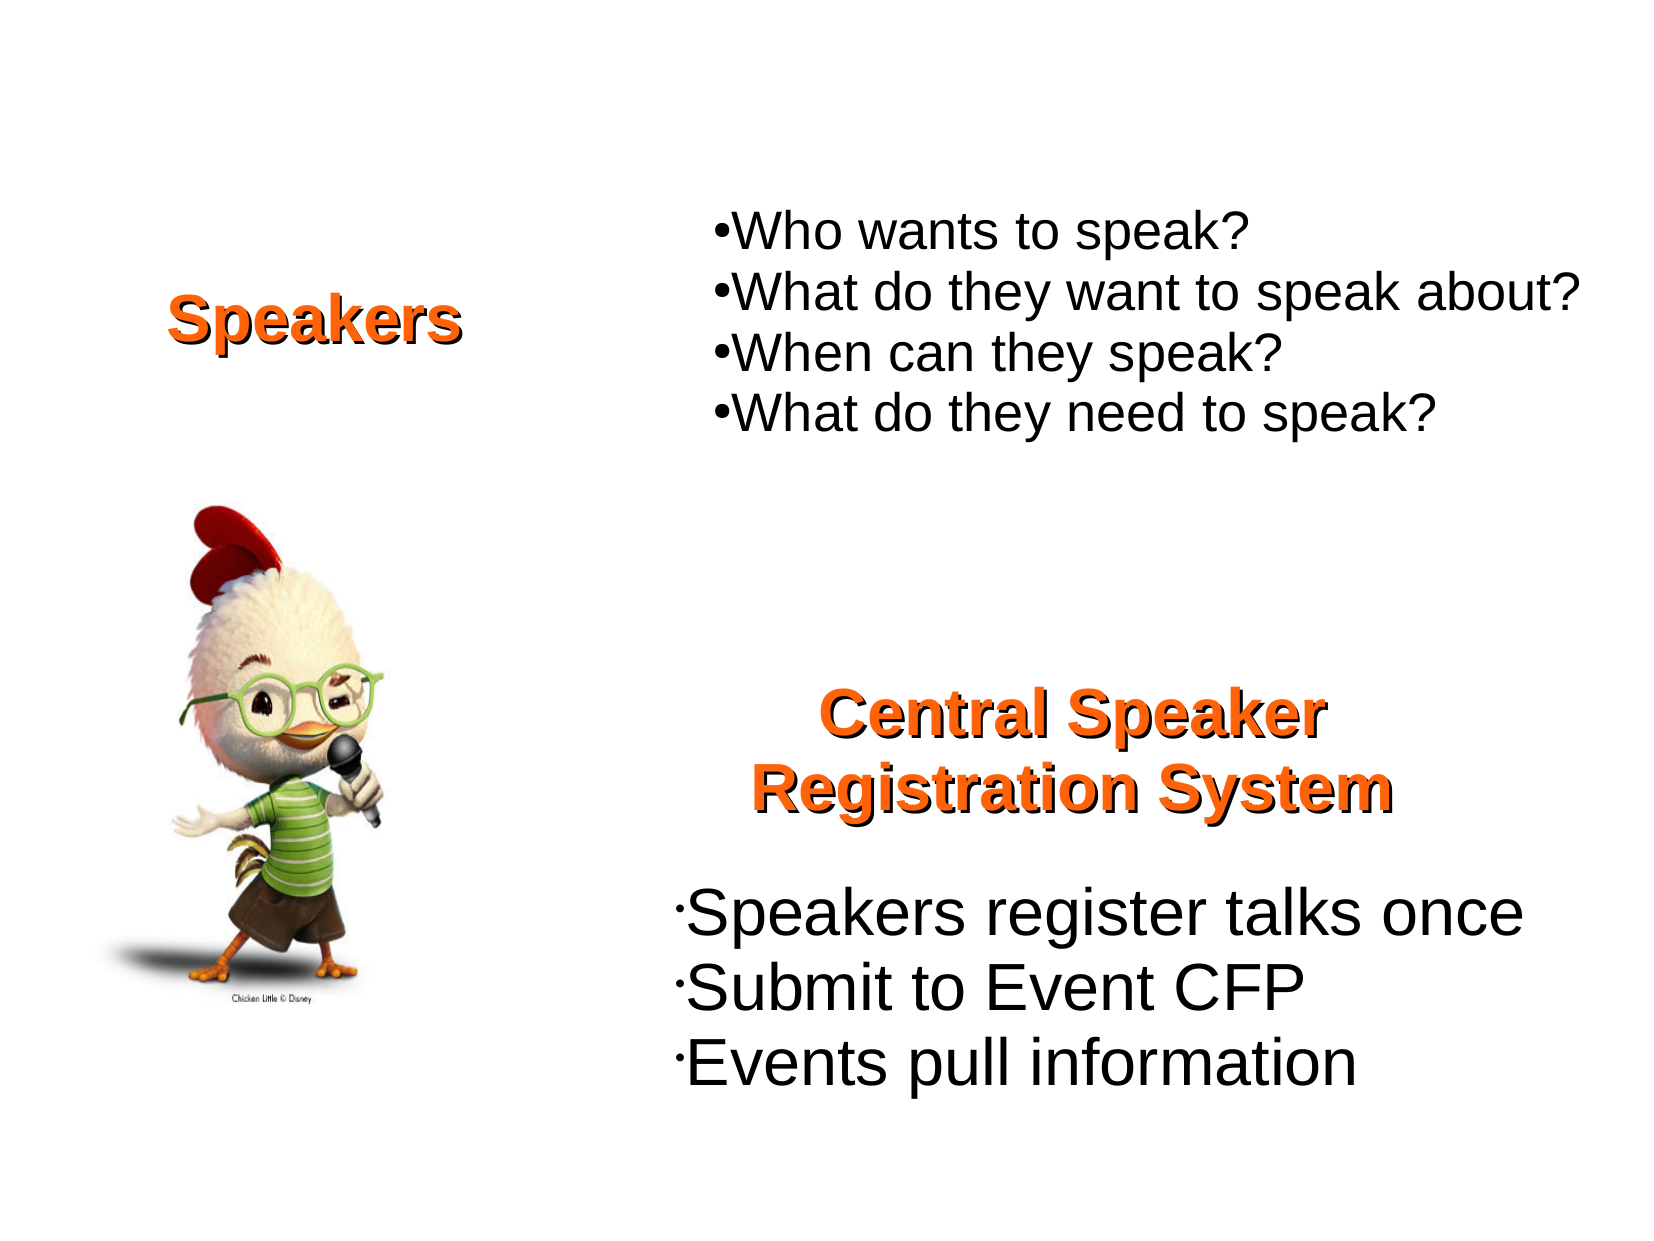

Speakers
Who wants to speak?
What do they want to speak about?
When can they speak?
What do they need to speak?
Central Speaker Registration System
Speakers register talks once
Submit to Event CFP
Events pull information